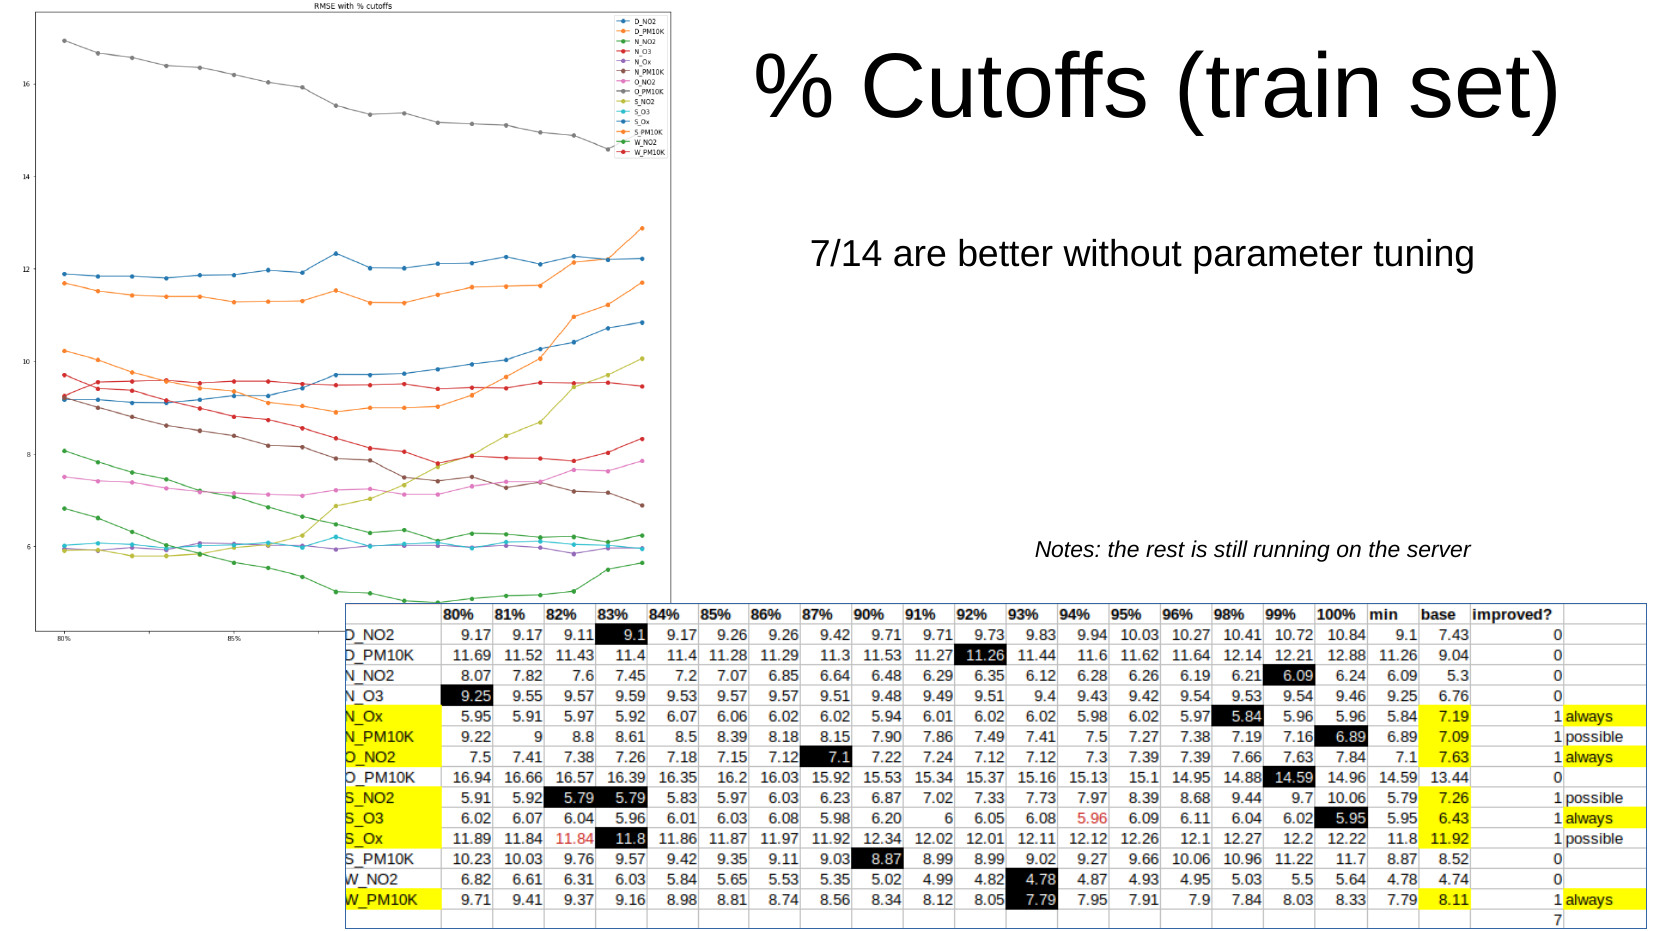

# % Cutoffs (train set)
7/14 are better without parameter tuning
Notes: the rest is still running on the server